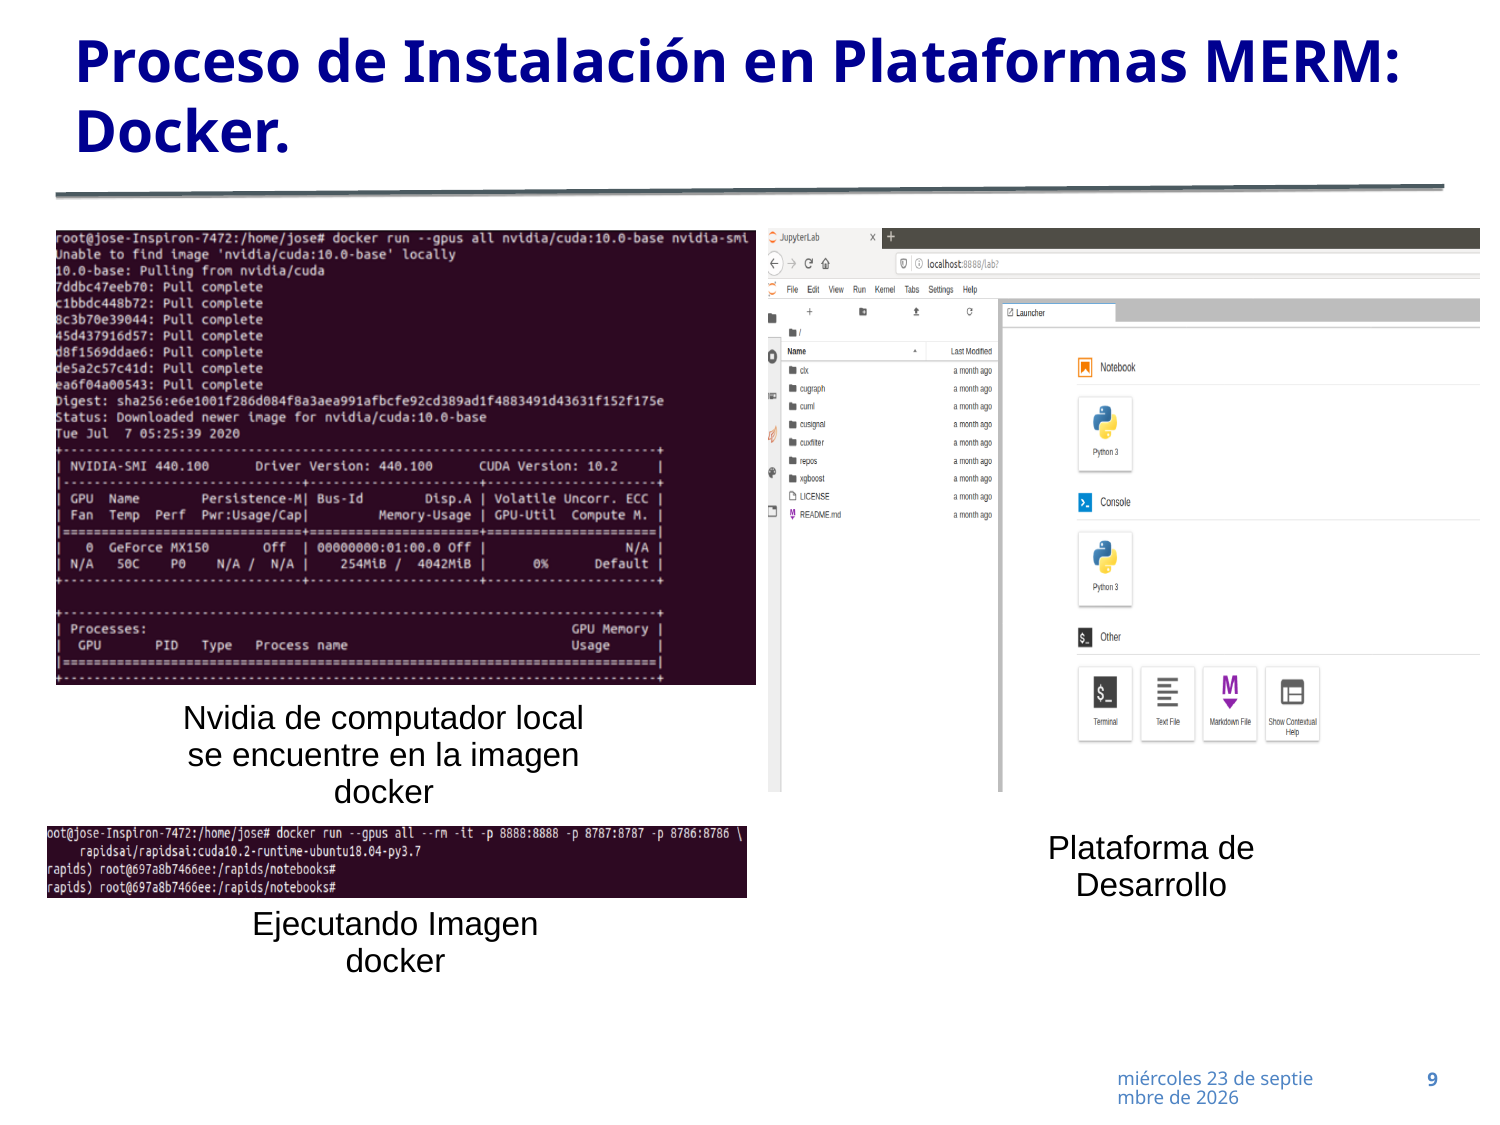

# Proceso de Instalación en Plataformas MERM: Docker.
Nvidia de computador local se encuentre en la imagen docker
Plataforma de Desarrollo
Ejecutando Imagen docker